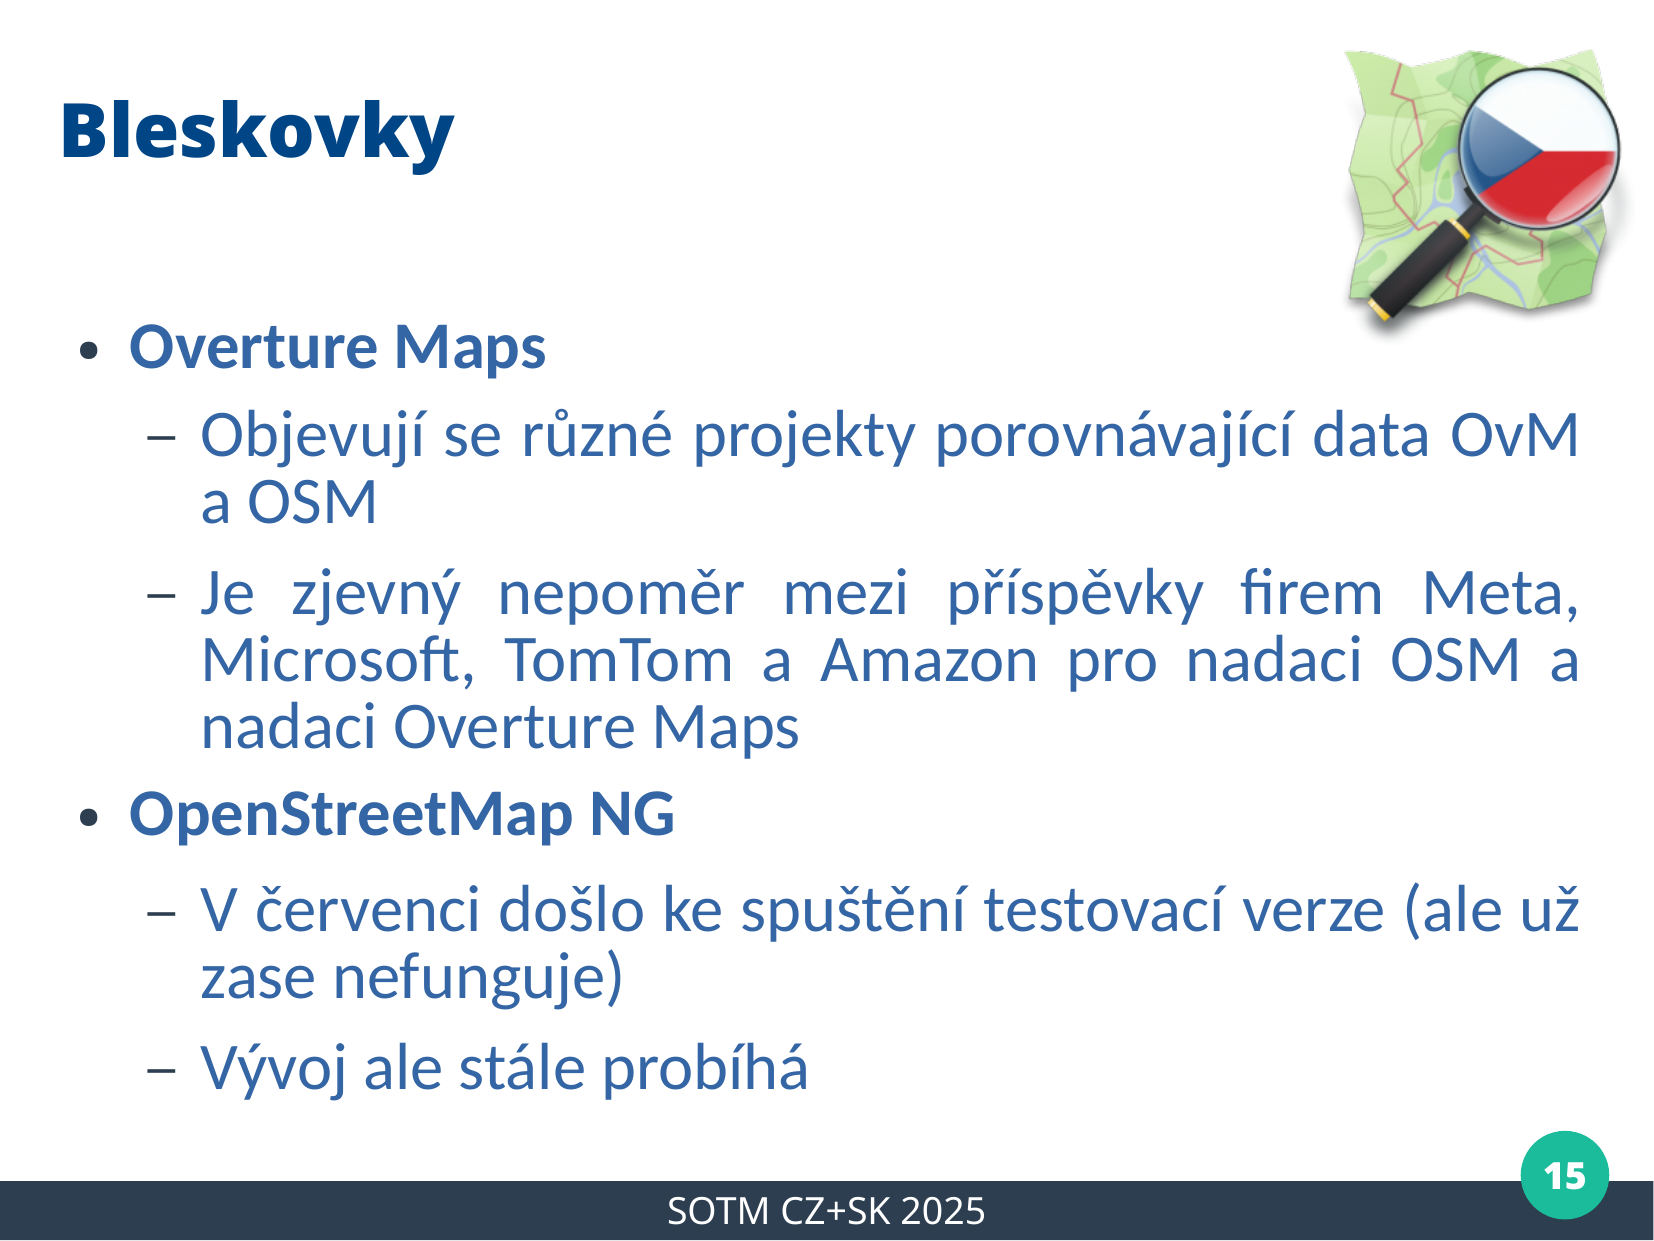

# Bleskovky
Overture Maps
Objevují se různé projekty porovnávající data OvM a OSM
Je zjevný nepoměr mezi příspěvky firem Meta, Microsoft, TomTom a Amazon pro nadaci OSM a nadaci Overture Maps
OpenStreetMap NG
V červenci došlo ke spuštění testovací verze (ale už zase nefunguje)
Vývoj ale stále probíhá
15
SOTM CZ+SK 2025